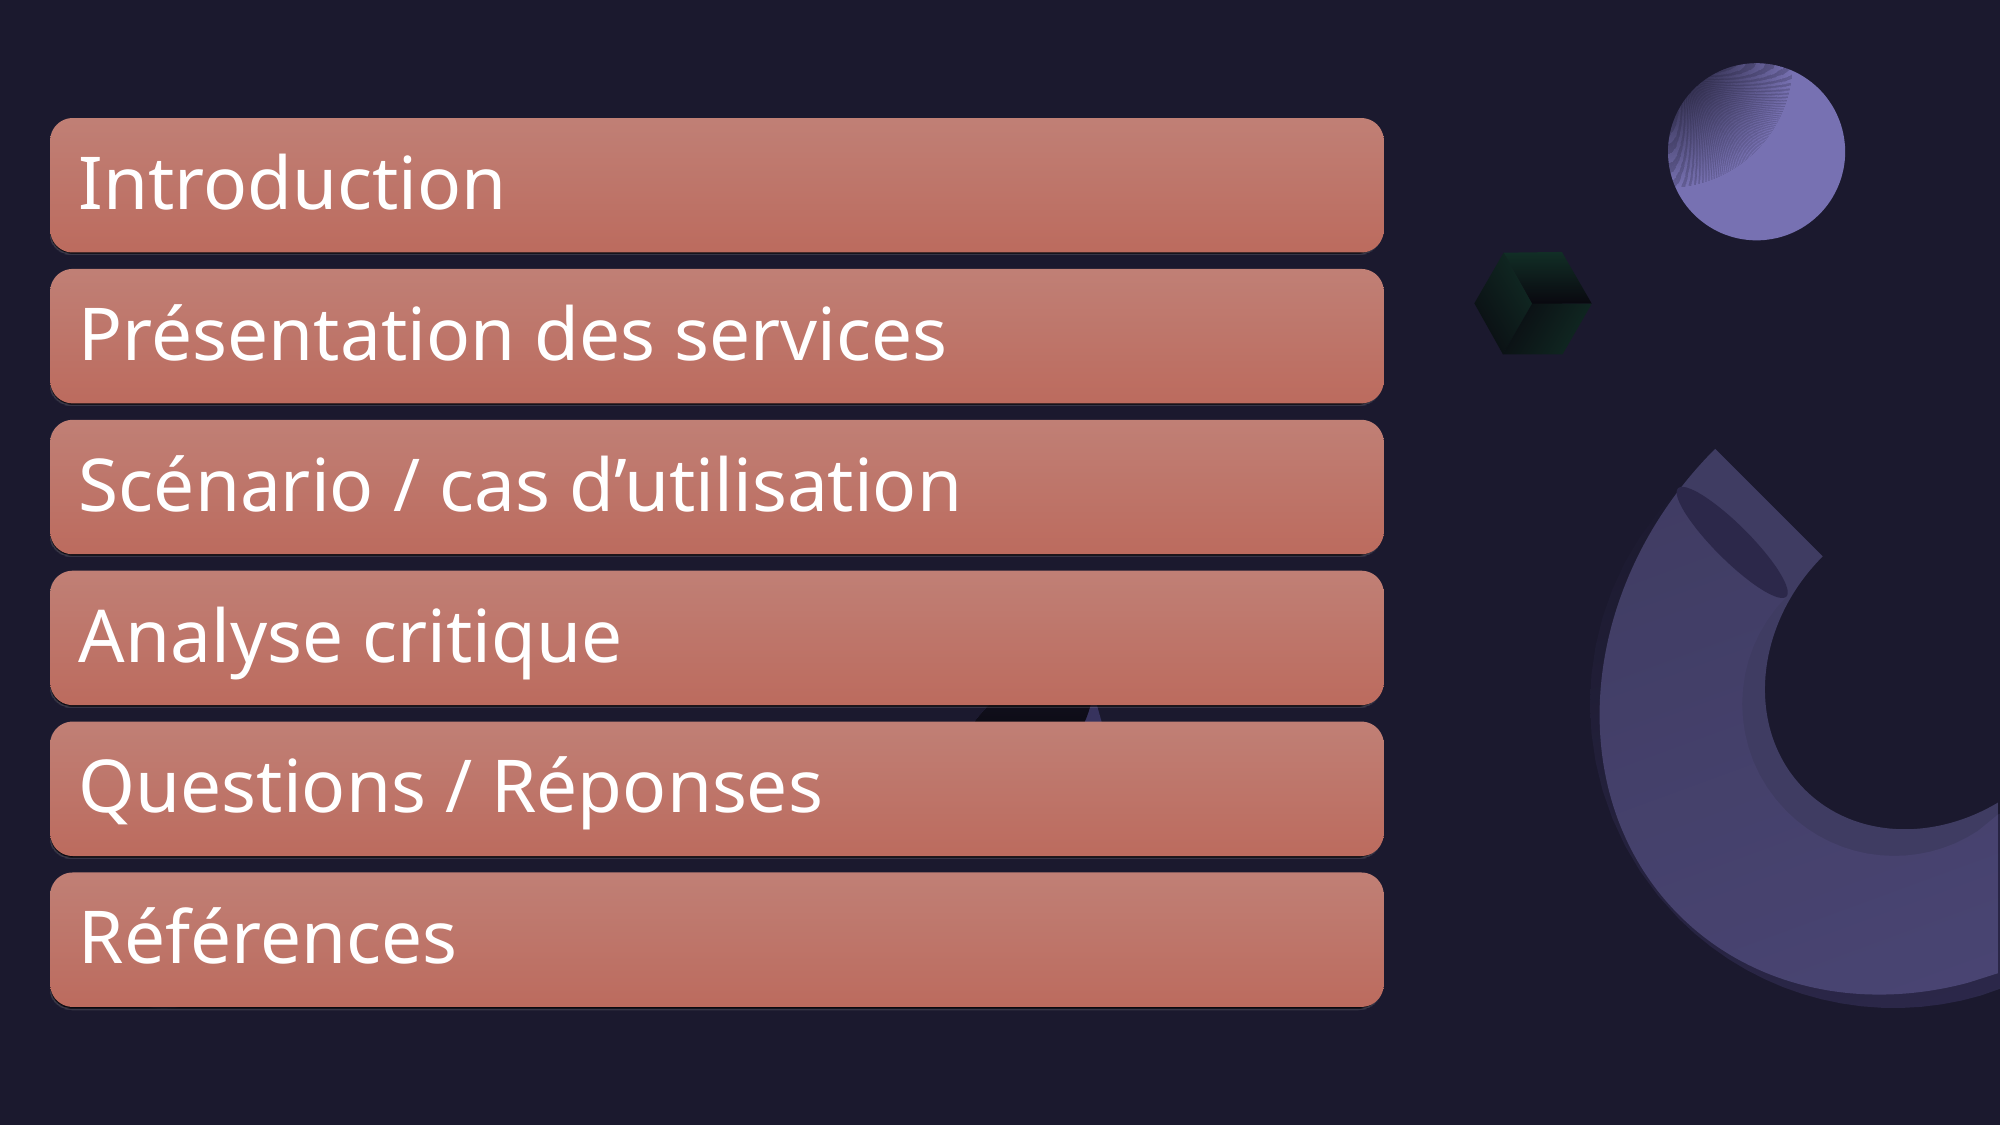

Introduction
Présentation des services
Scénario / cas d’utilisation
Analyse critique
Questions / Réponses
Références